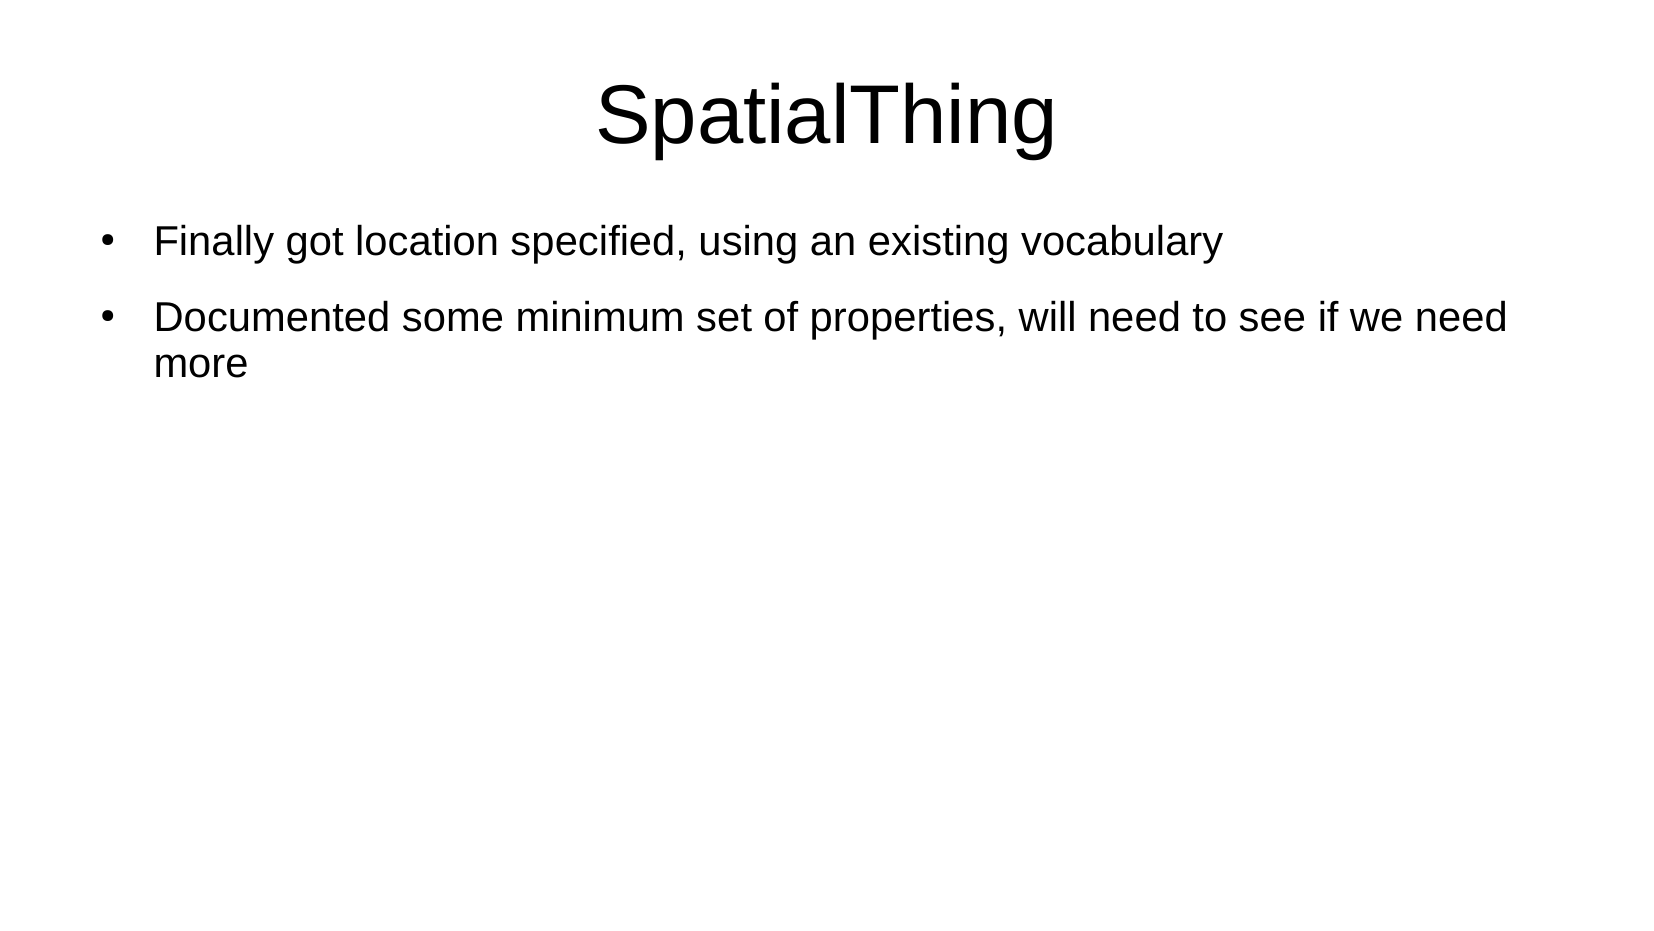

# SpatialThing
Finally got location specified, using an existing vocabulary
Documented some minimum set of properties, will need to see if we need more